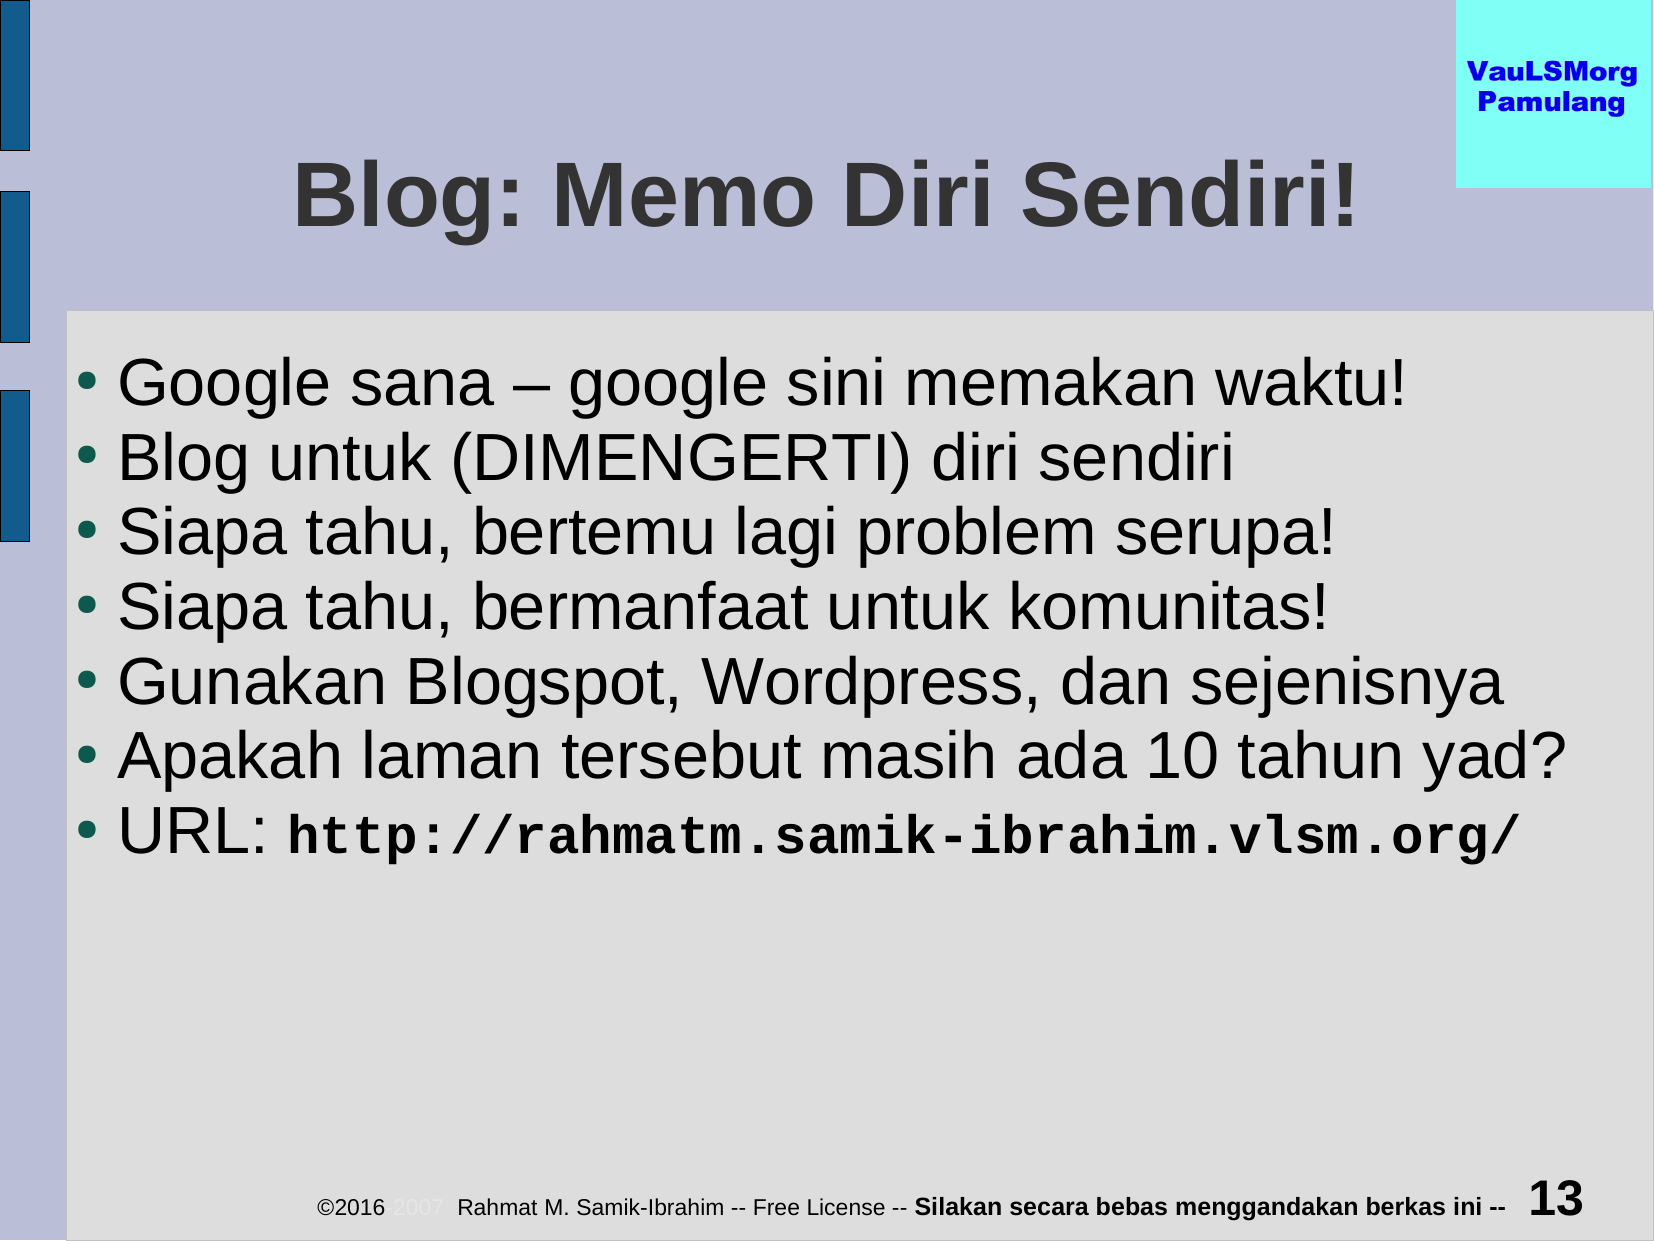

# Blog: Memo Diri Sendiri!
 Google sana – google sini memakan waktu!
 Blog untuk (DIMENGERTI) diri sendiri
 Siapa tahu, bertemu lagi problem serupa!
 Siapa tahu, bermanfaat untuk komunitas!
 Gunakan Blogspot, Wordpress, dan sejenisnya
 Apakah laman tersebut masih ada 10 tahun yad?
 URL: http://rahmatm.samik-ibrahim.vlsm.org/